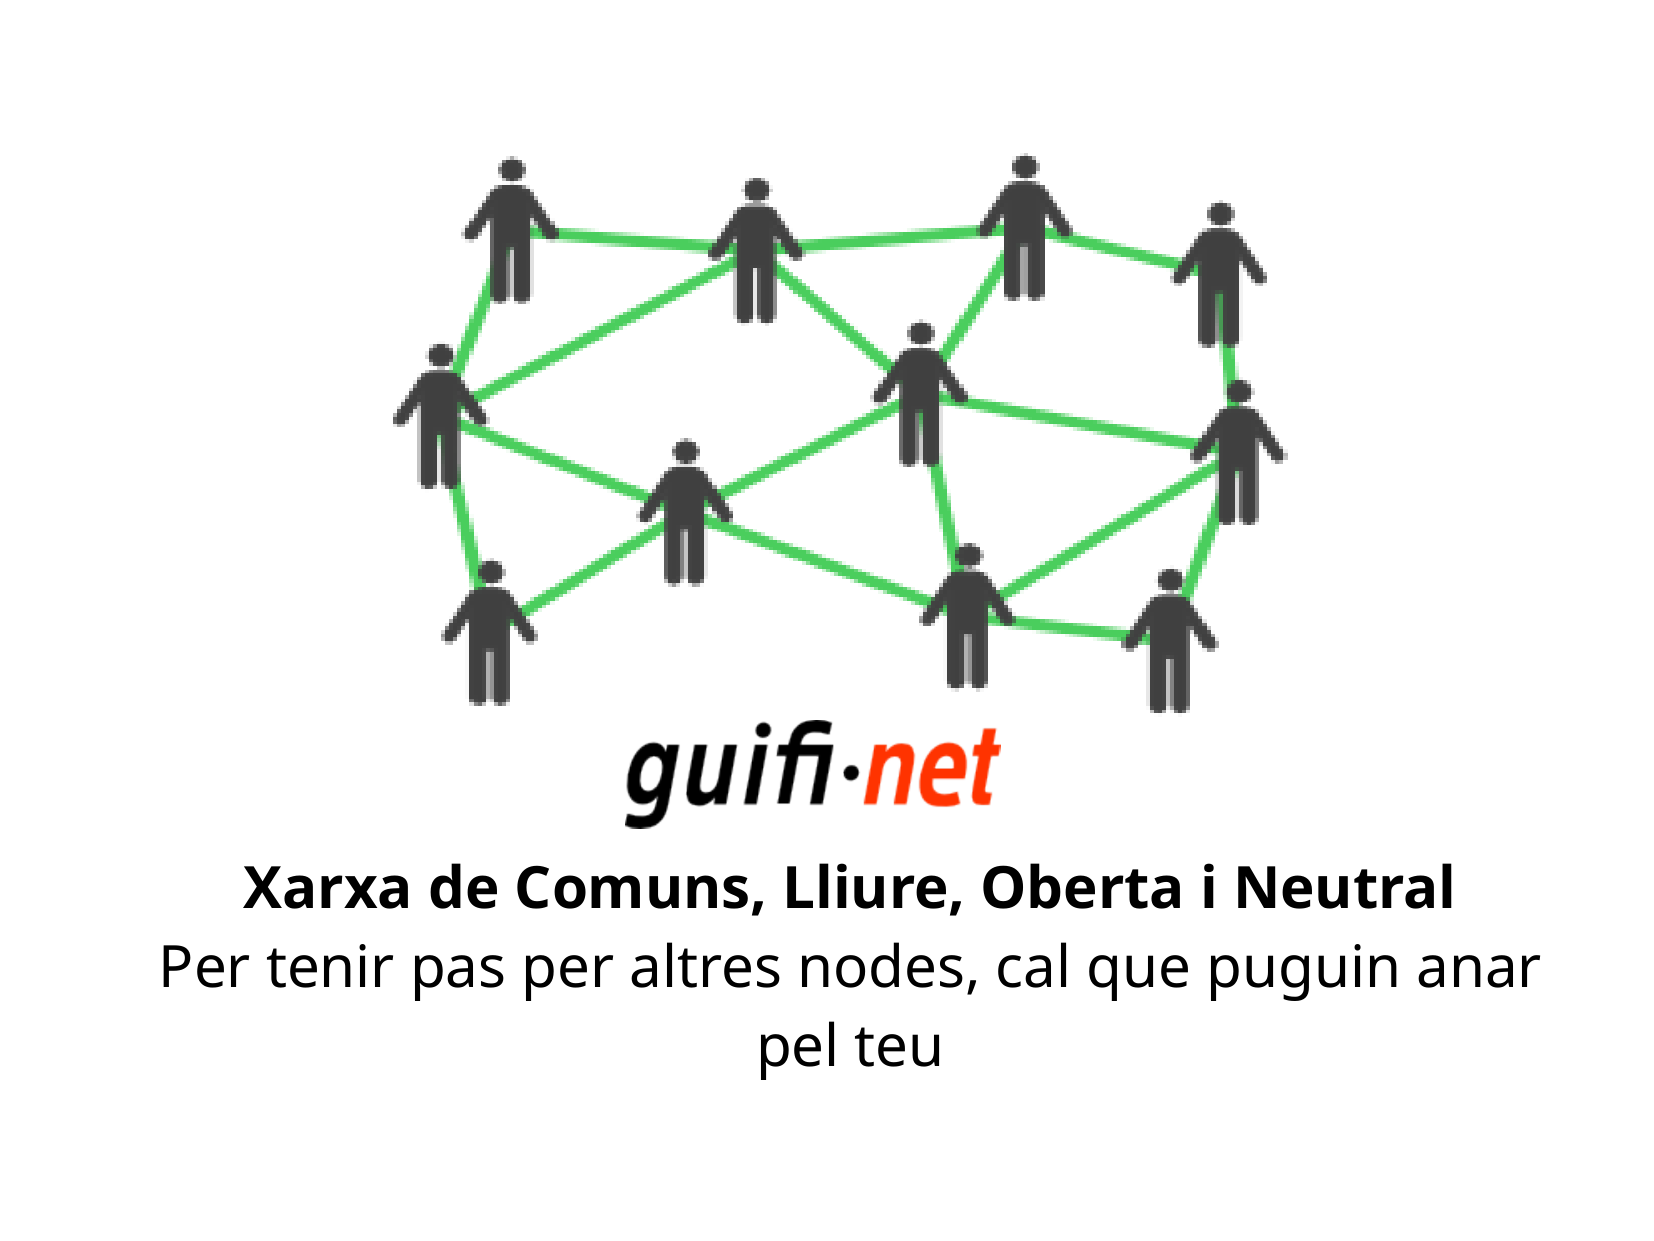

Xarxa de Comuns, Lliure, Oberta i Neutral
Per tenir pas per altres nodes, cal que puguin anar pel teu